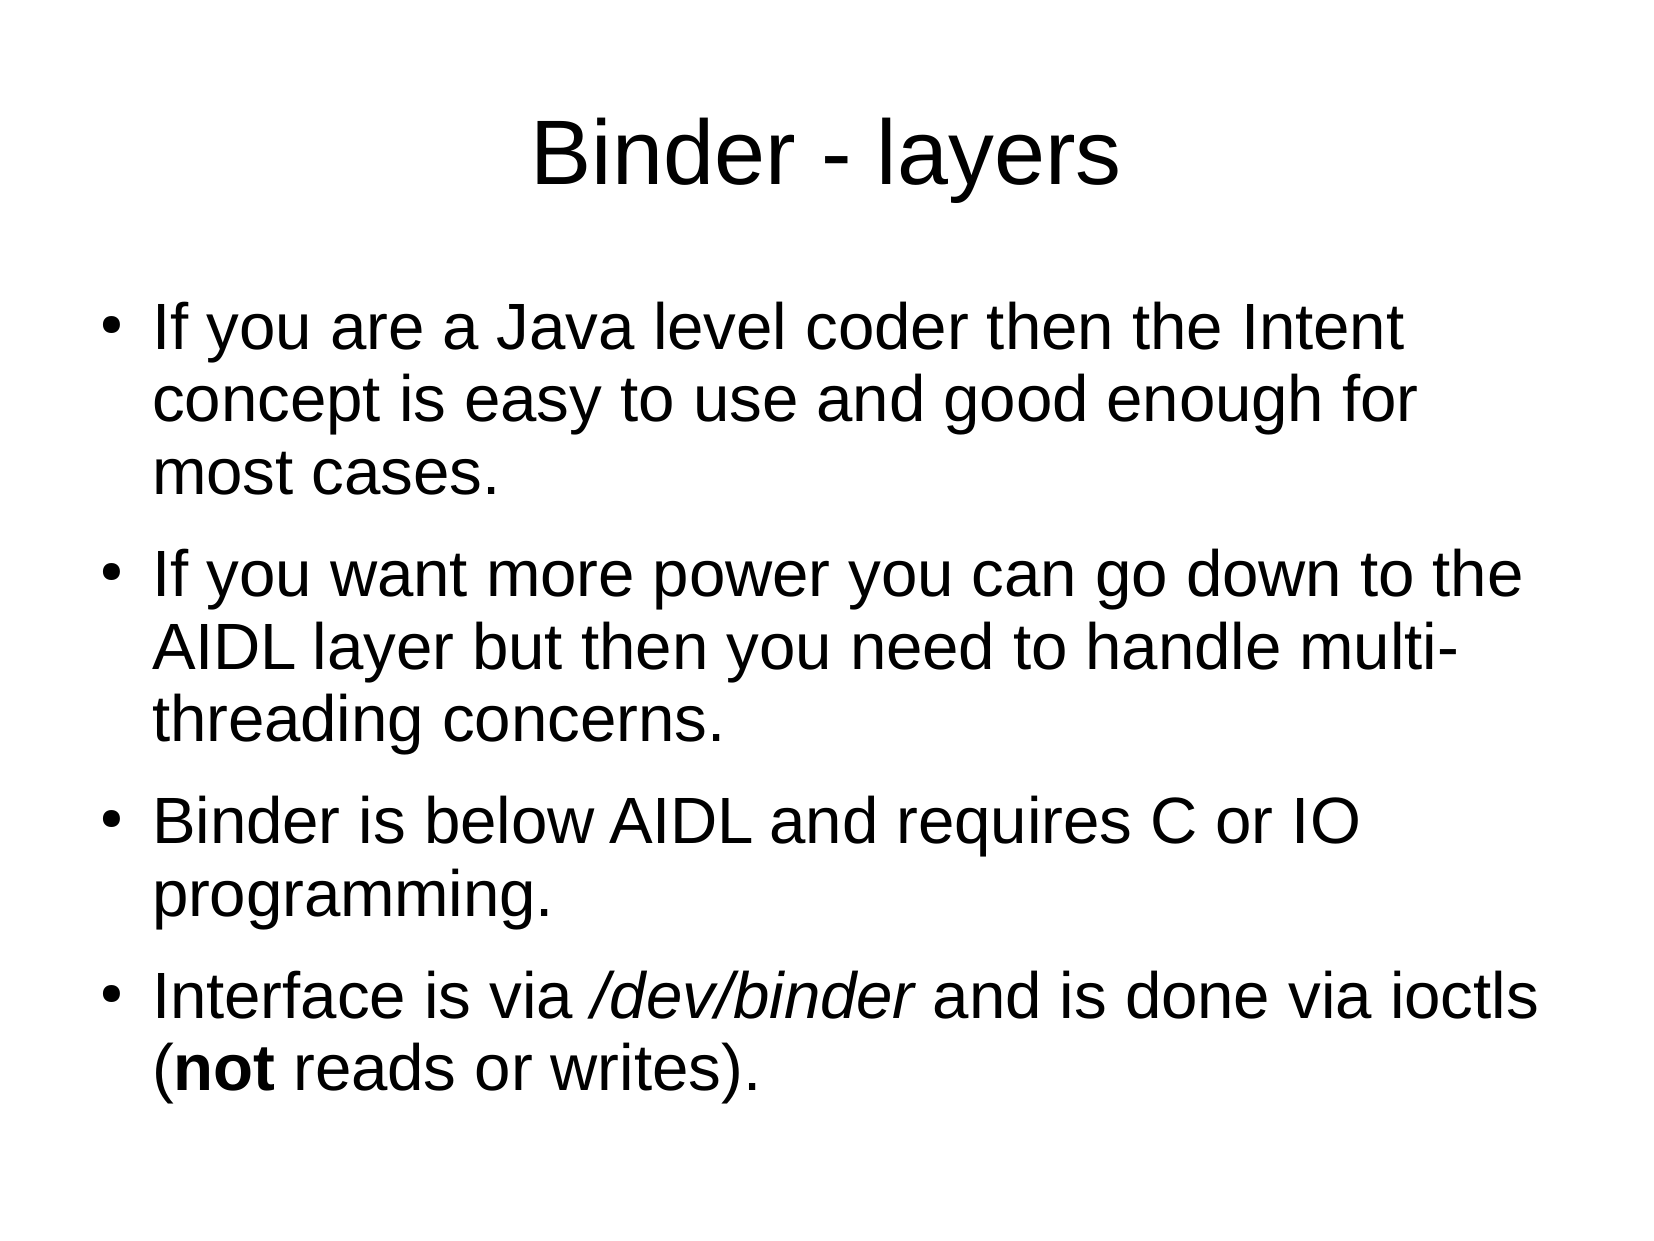

# Binder - layers
If you are a Java level coder then the Intent concept is easy to use and good enough for most cases.
If you want more power you can go down to the AIDL layer but then you need to handle multi-threading concerns.
Binder is below AIDL and requires C or IO programming.
Interface is via /dev/binder and is done via ioctls (not reads or writes).